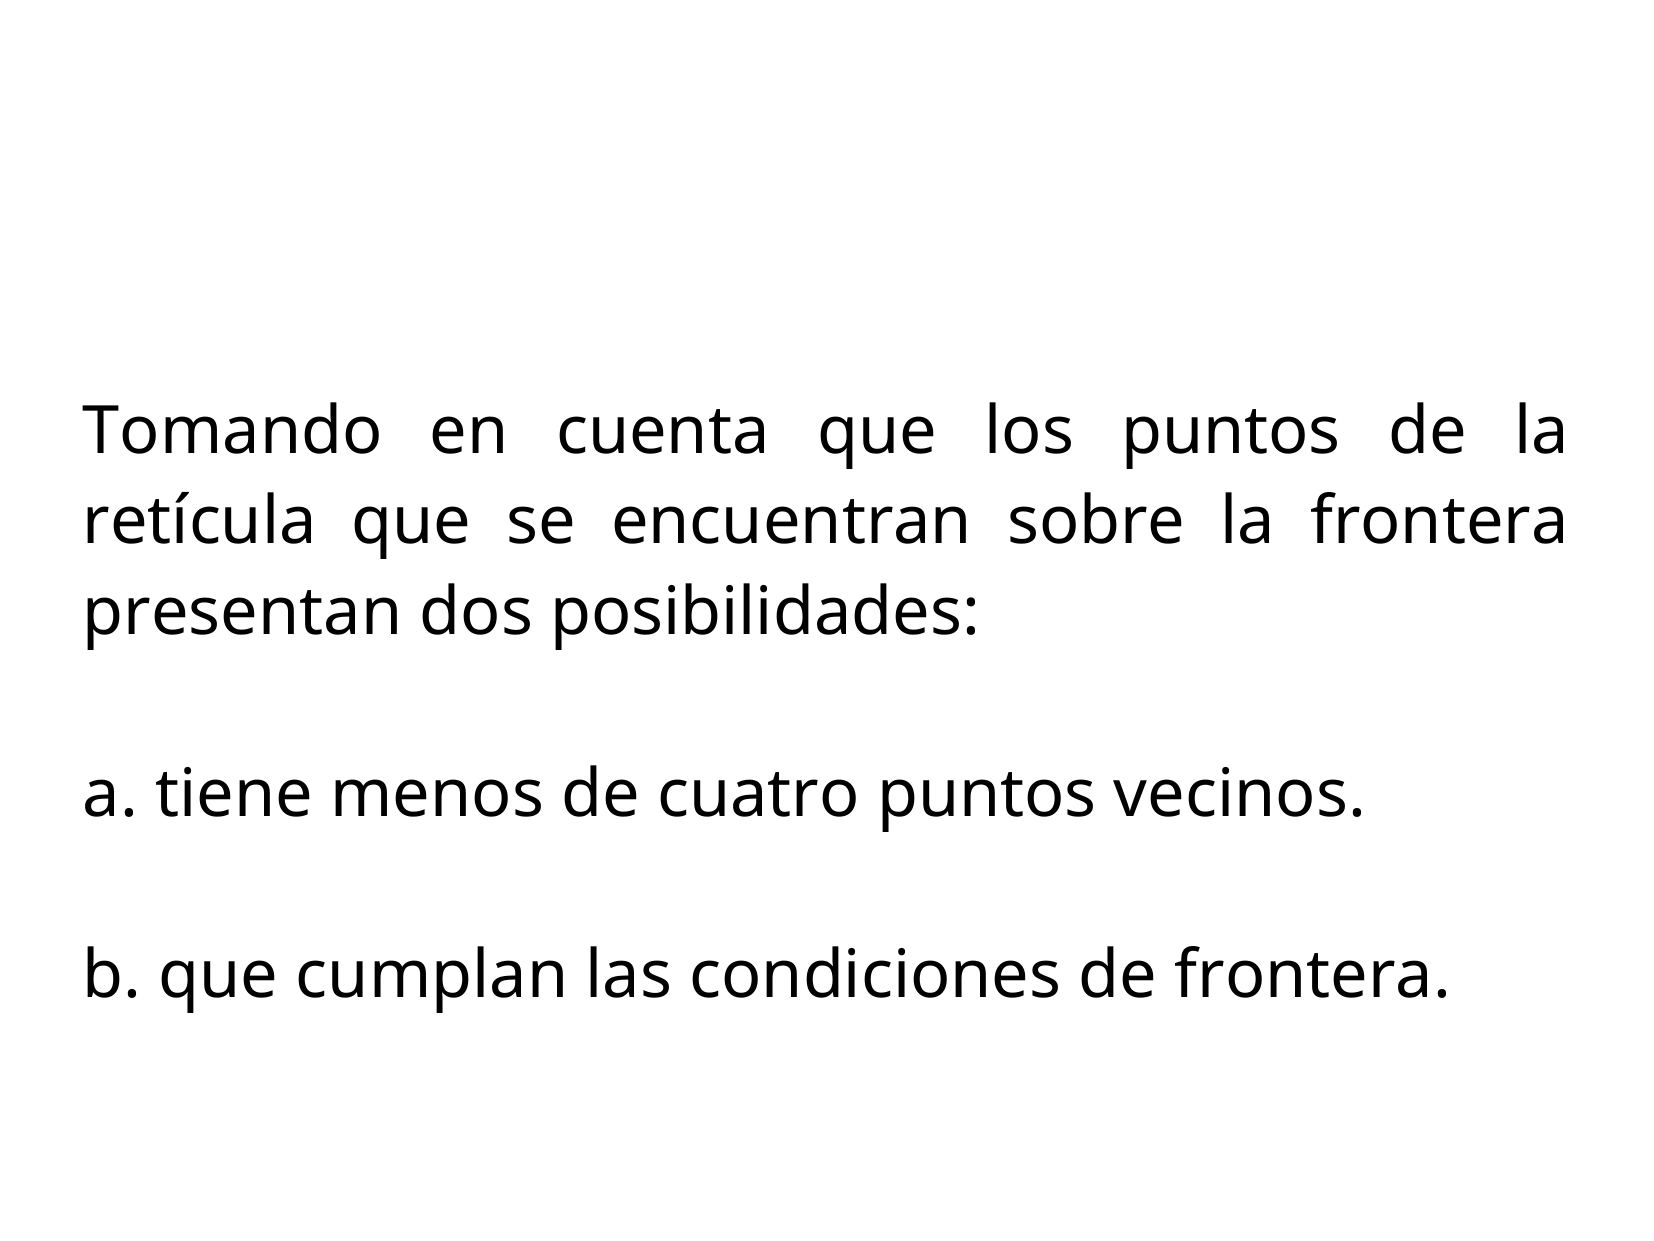

#
Tomando en cuenta que los puntos de la retícula que se encuentran sobre la frontera presentan dos posibilidades:
a. tiene menos de cuatro puntos vecinos.
b. que cumplan las condiciones de frontera.